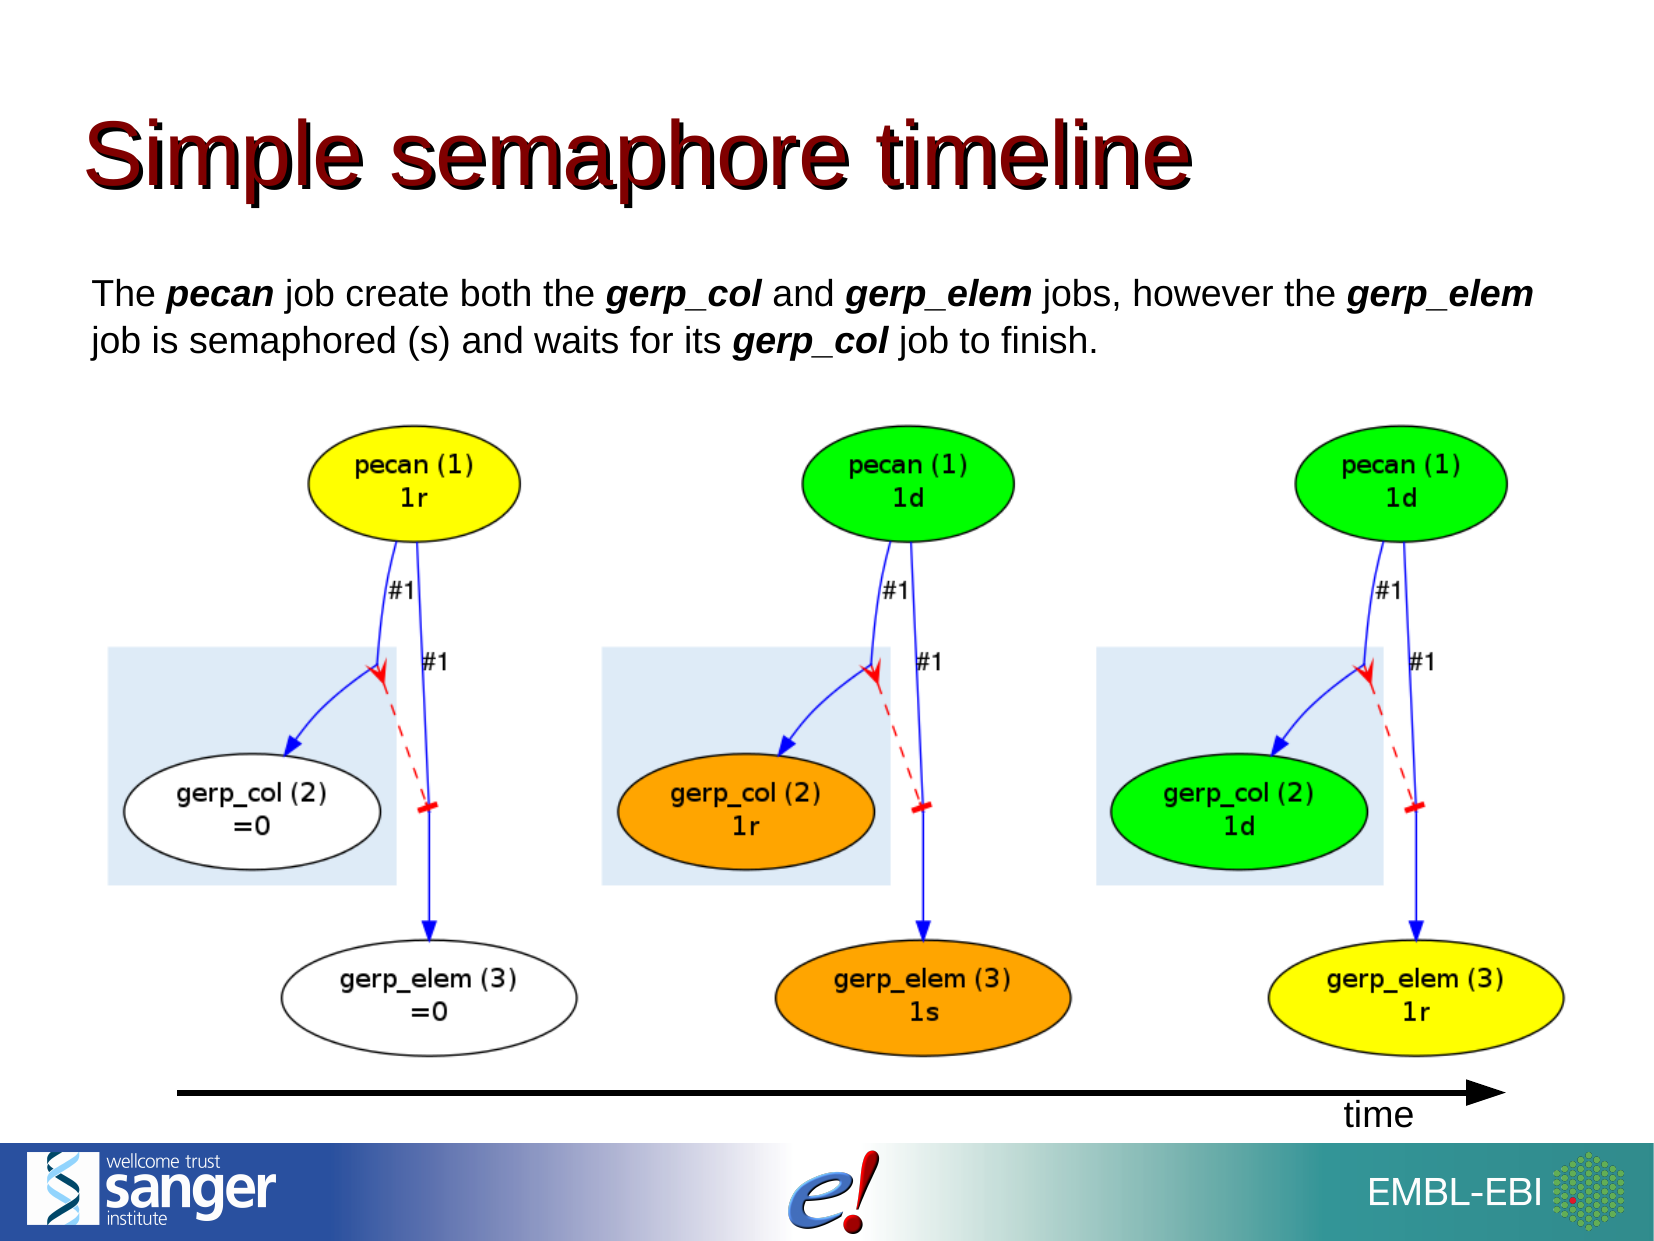

# Simple semaphore timeline
The pecan job create both the gerp_col and gerp_elem jobs, however the gerp_elem
job is semaphored (s) and waits for its gerp_col job to finish.
time